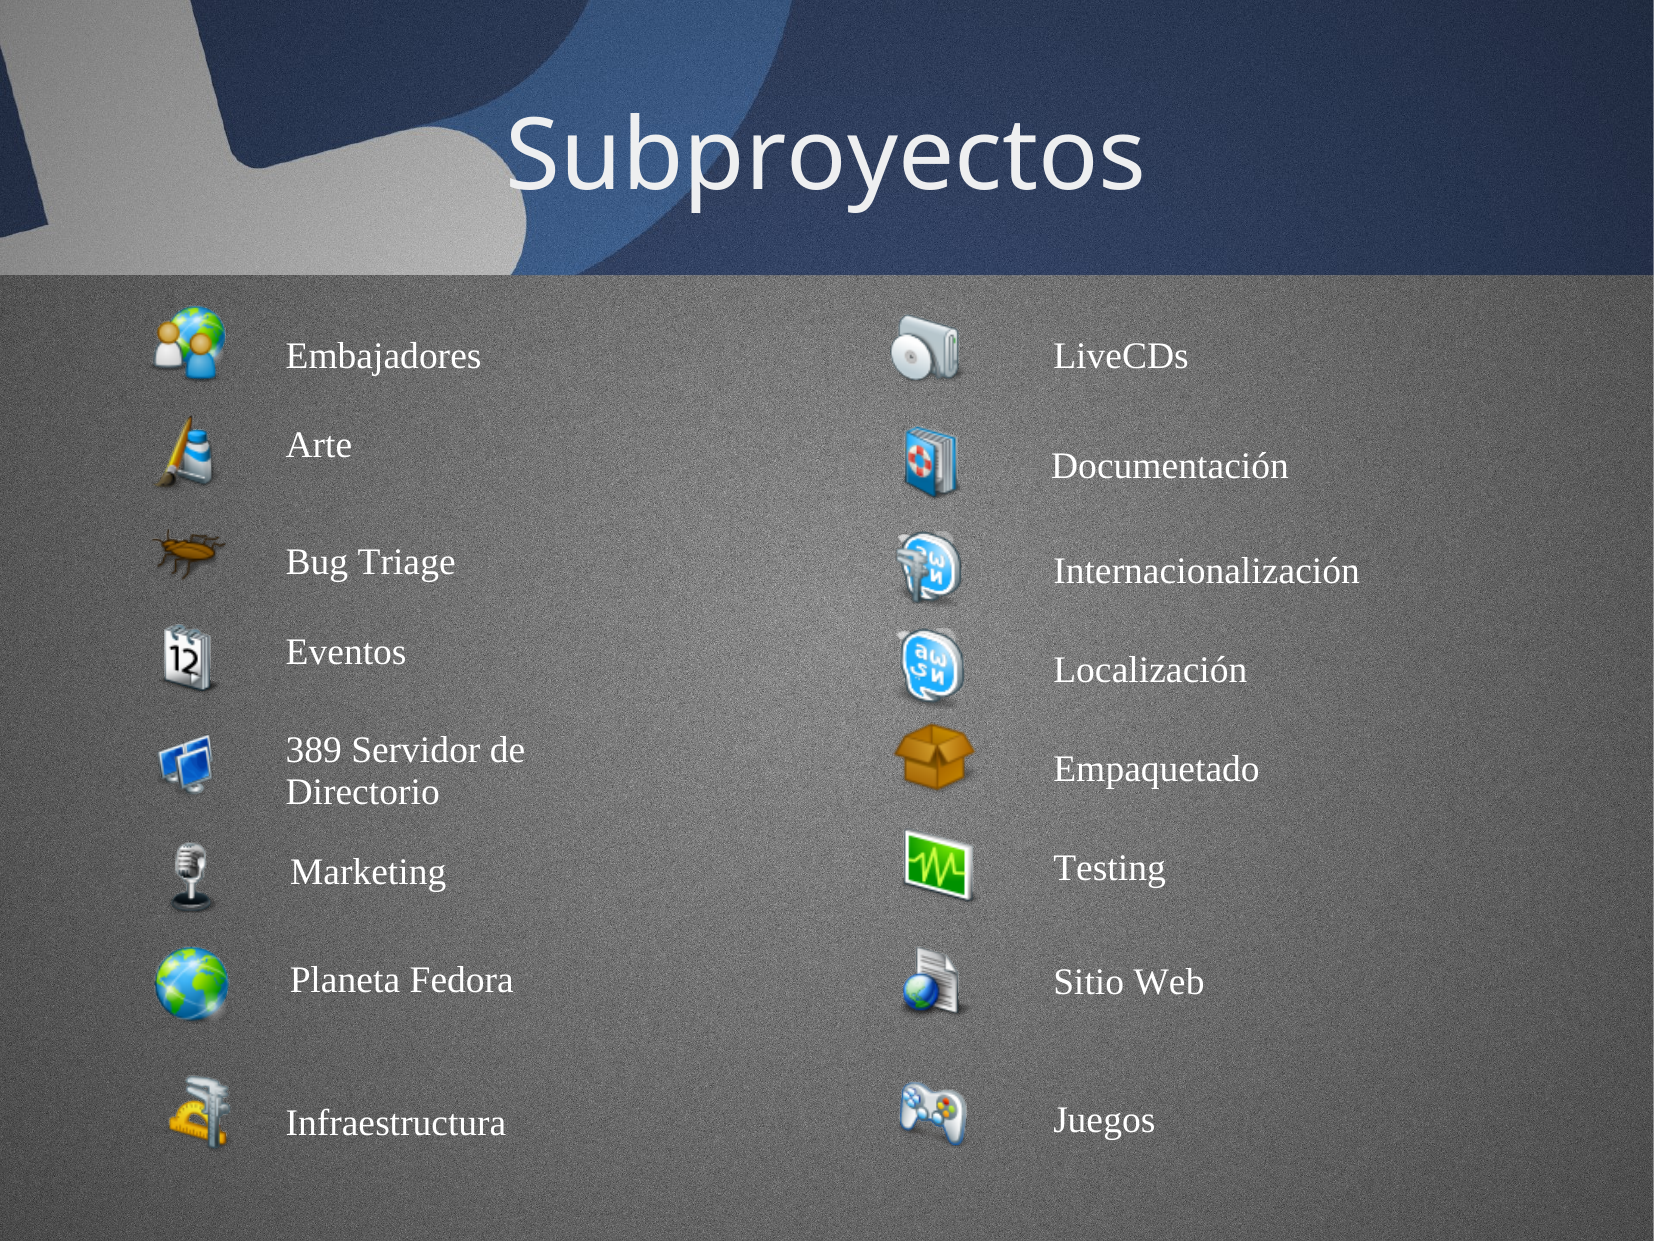

Subproyectos
Embajadores
LiveCDs
Arte
Documentación
Bug Triage
Internacionalización
Eventos
Localización
389 Servidor de Directorio
Empaquetado
Testing
Marketing
Planeta Fedora
Sitio Web
Juegos
Infraestructura